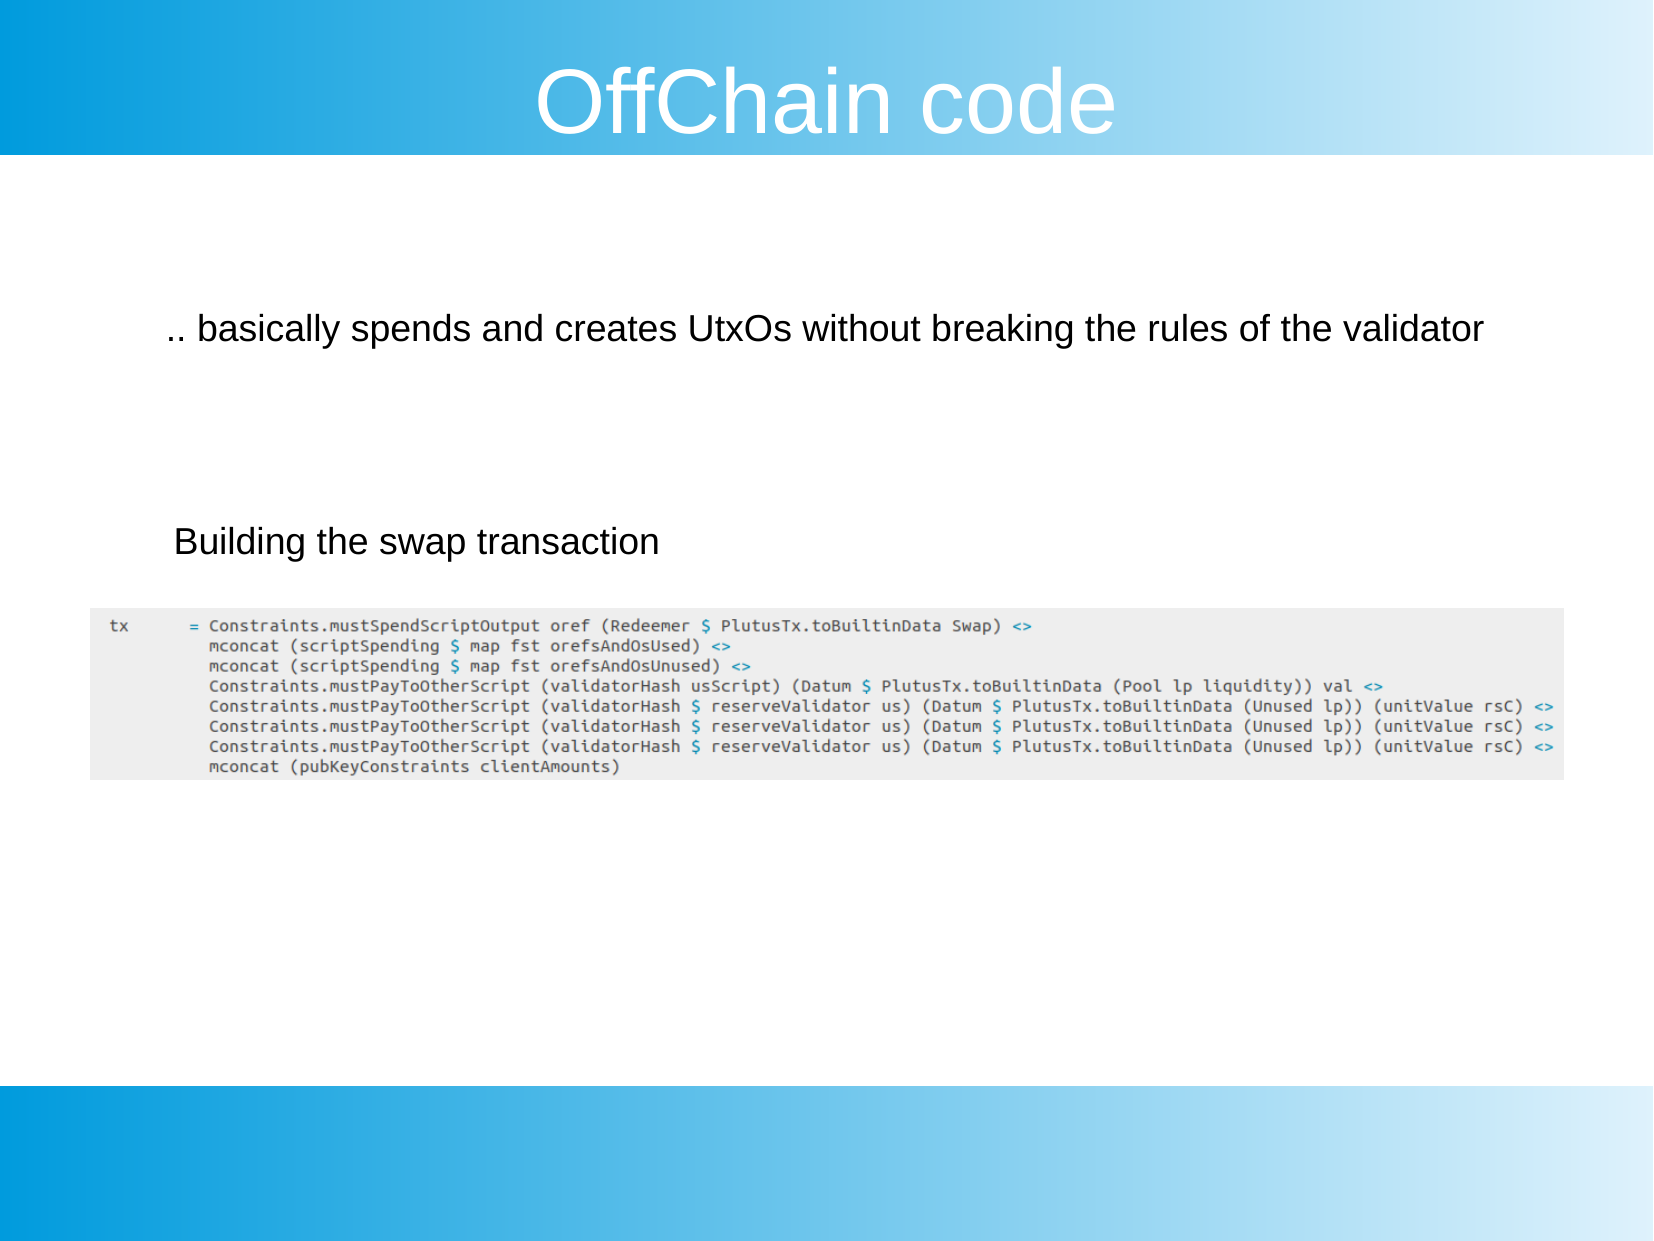

# OffChain code
.. basically spends and creates UtxOs without breaking the rules of the validator
Building the swap transaction